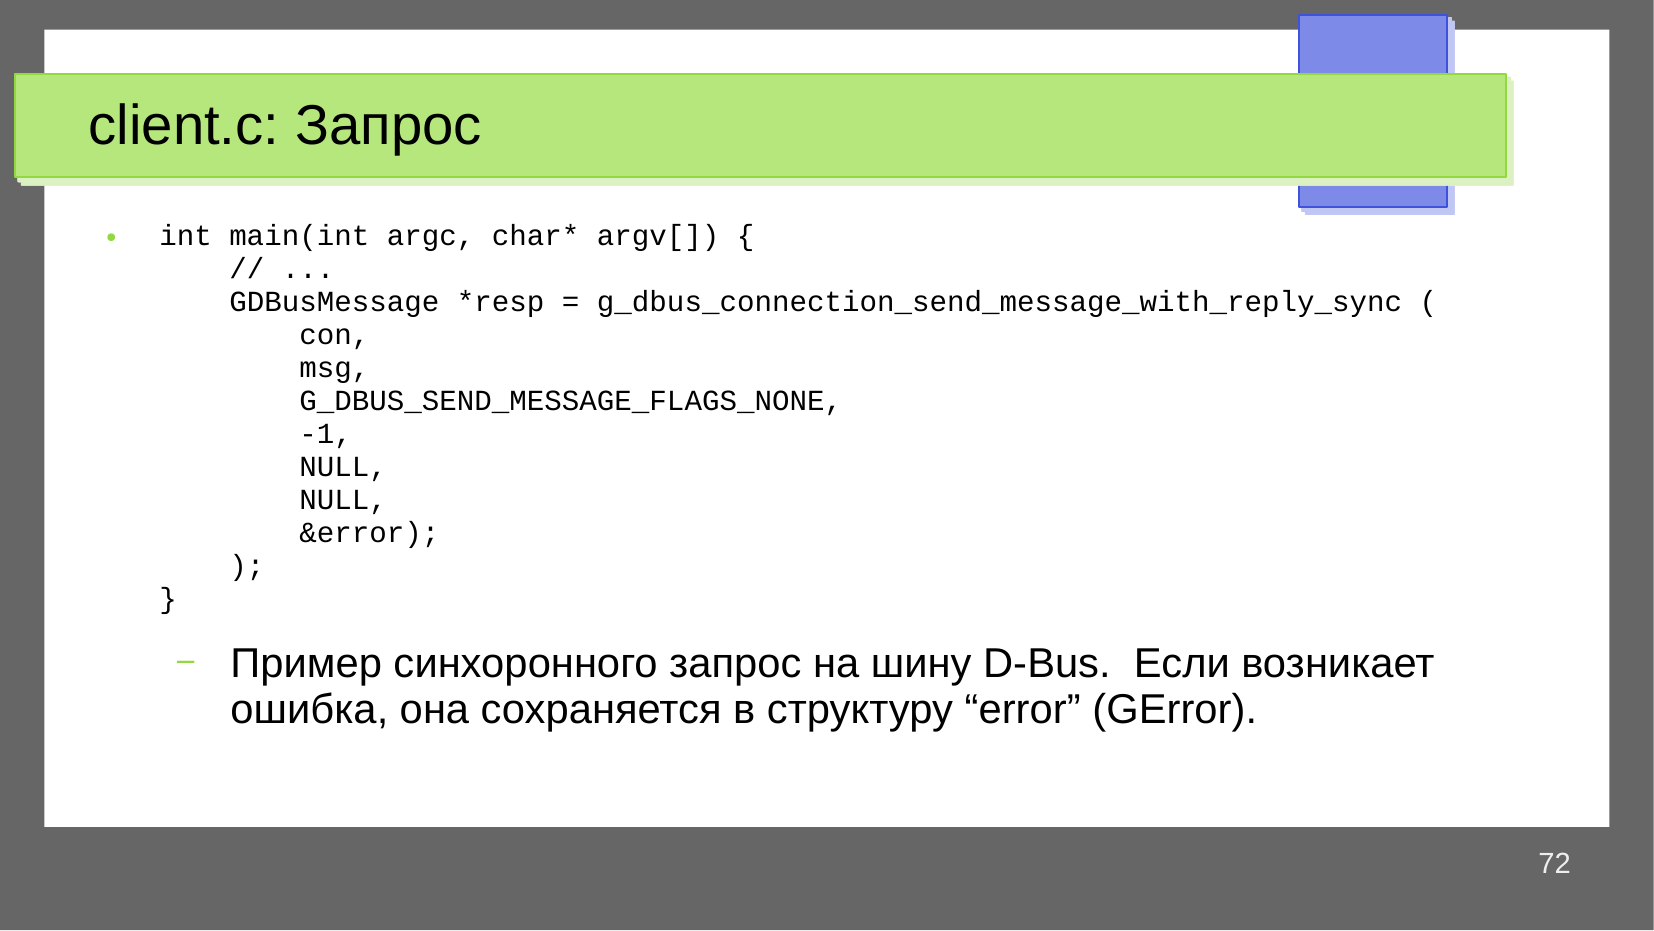

# client.c: Запрос
int main(int argc, char* argv[]) {
 // ...
 GDBusMessage *resp = g_dbus_connection_send_message_with_reply_sync (
 con,
 msg,
 G_DBUS_SEND_MESSAGE_FLAGS_NONE,
 -1,
 NULL,
 NULL,
 &error);
 );
}
Пример синхоронного запрос на шину D-Bus. Если возникает ошибка, она сохраняется в структуру “error” (GError).
72